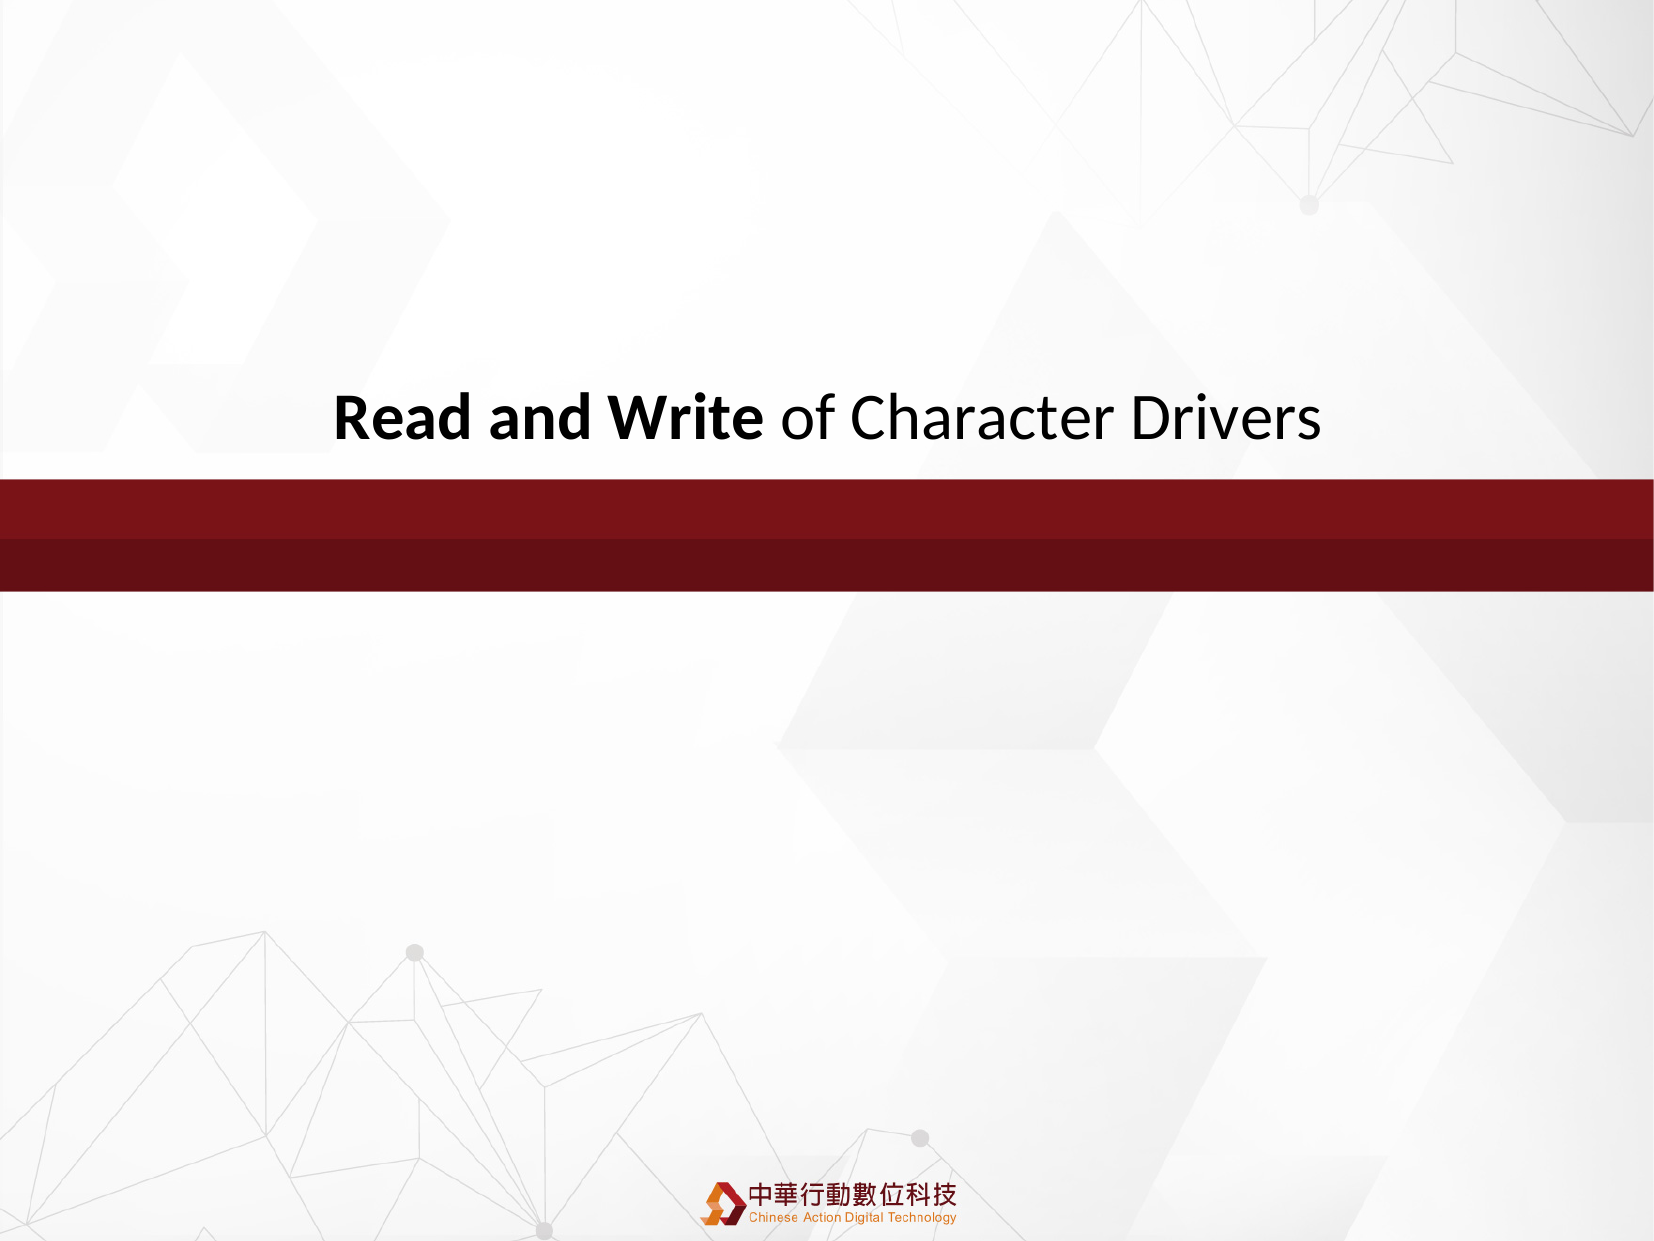

# Read and Write of Character Drivers